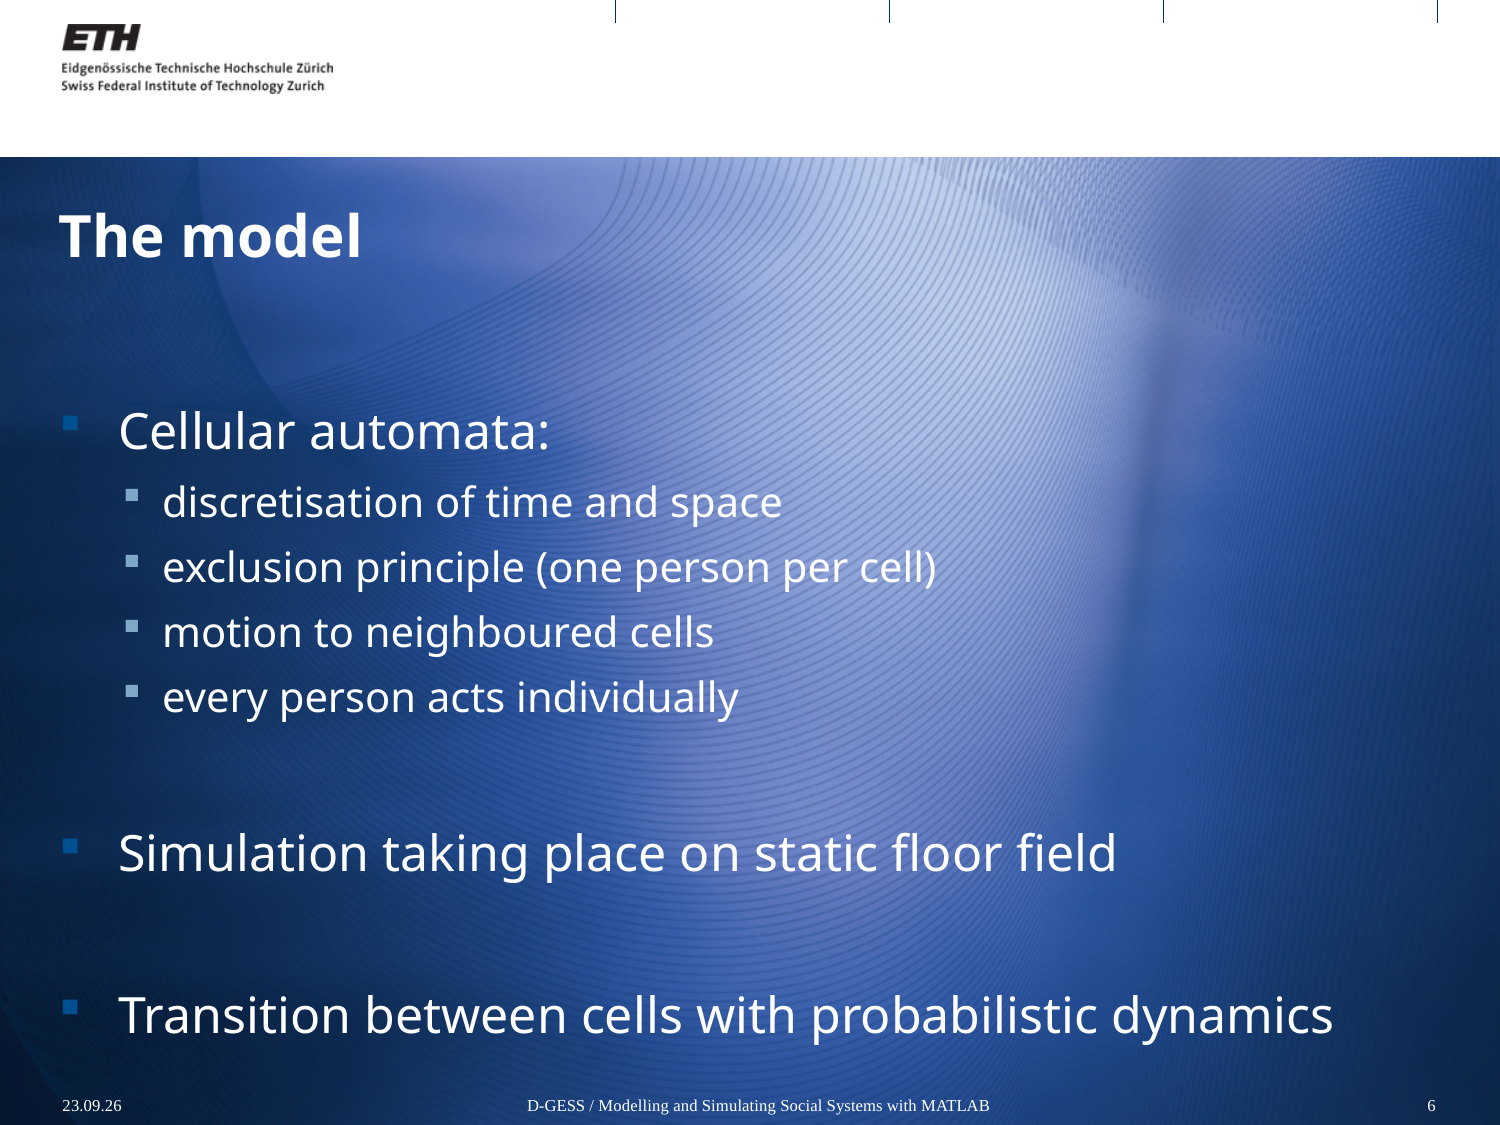

# The model
Cellular automata:
discretisation of time and space
exclusion principle (one person per cell)
motion to neighboured cells
every person acts individually
Simulation taking place on static floor field
Transition between cells with probabilistic dynamics
6